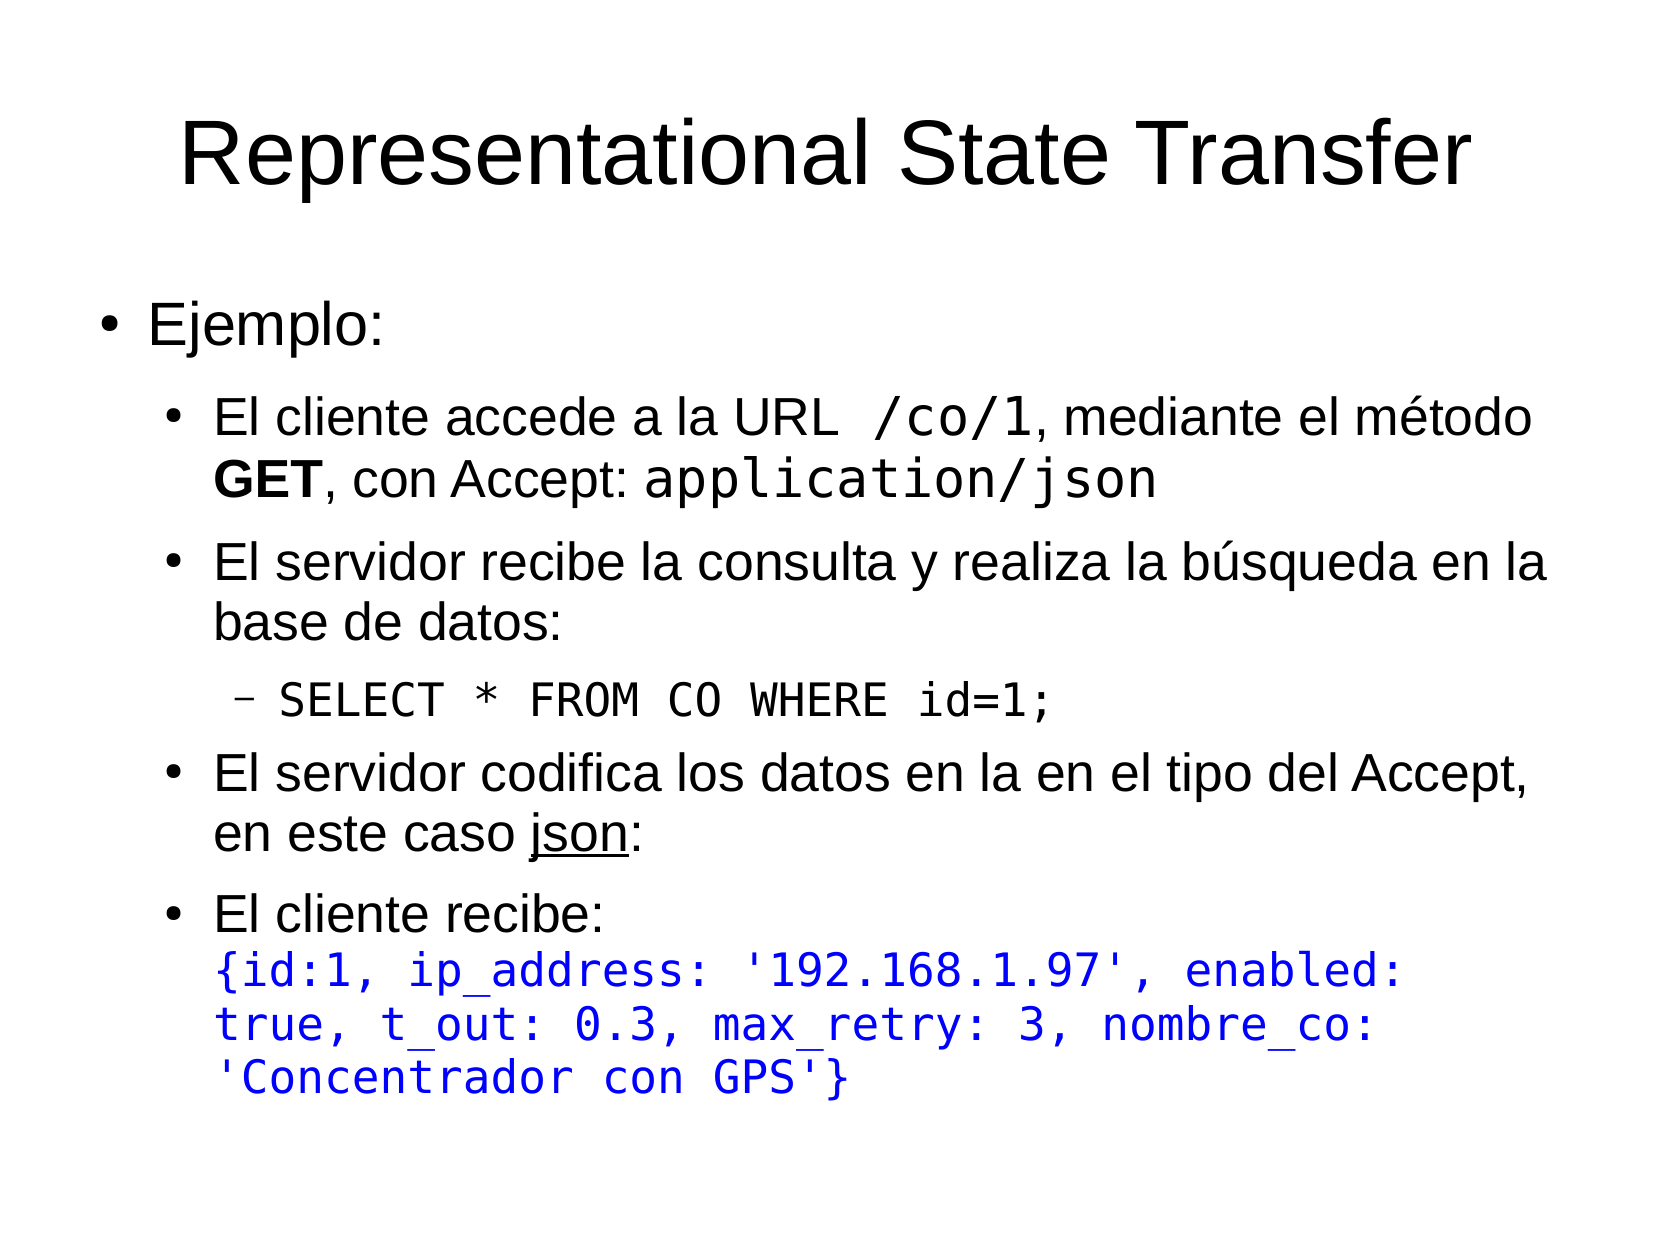

# Representational State Transfer
Ejemplo:
El cliente accede a la URL /co/1, mediante el método GET, con Accept: application/json
El servidor recibe la consulta y realiza la búsqueda en la base de datos:
SELECT * FROM CO WHERE id=1;
El servidor codifica los datos en la en el tipo del Accept, en este caso json:
El cliente recibe:
{id:1, ip_address: '192.168.1.97', enabled: true, t_out: 0.3, max_retry: 3, nombre_co: 'Concentrador con GPS'}